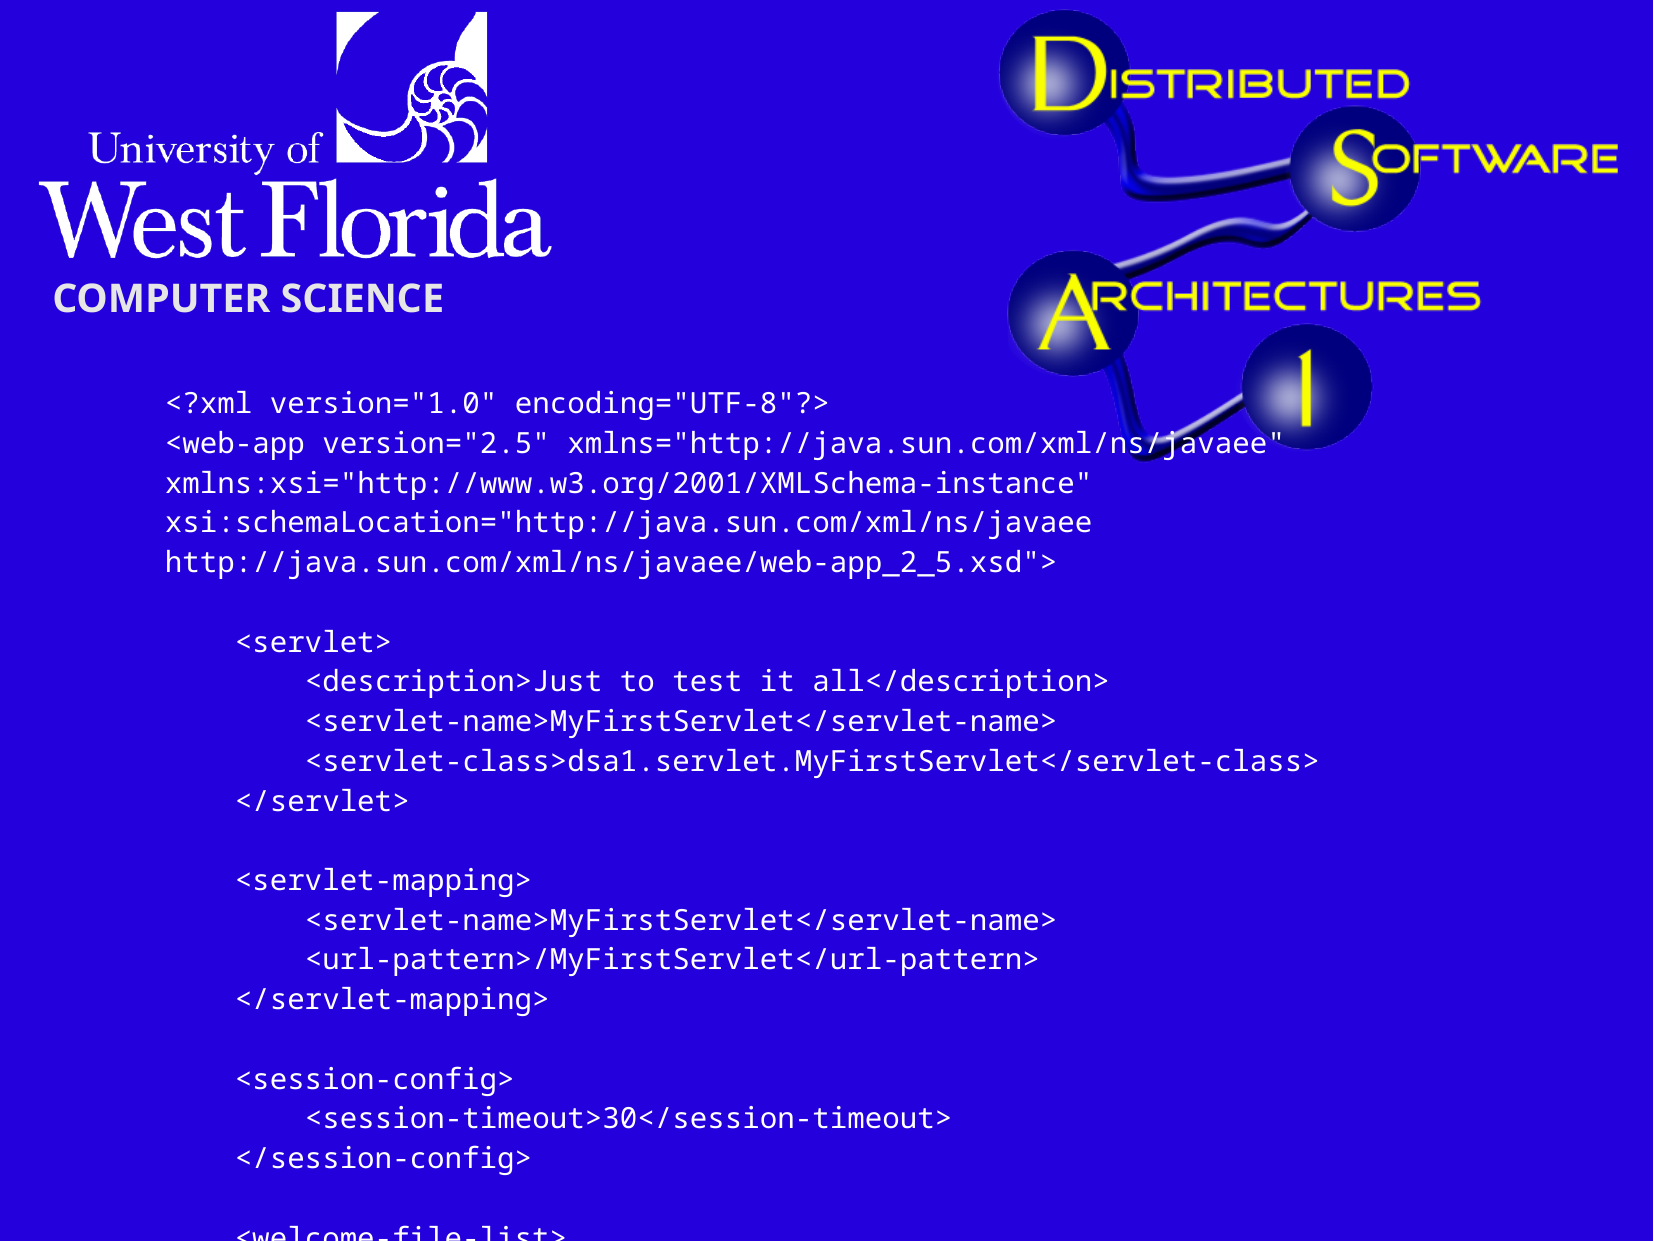

COMPUTER SCIENCE
<?xml version="1.0" encoding="UTF-8"?>
<web-app version="2.5" xmlns="http://java.sun.com/xml/ns/javaee" 	xmlns:xsi="http://www.w3.org/2001/XMLSchema-instance" 	xsi:schemaLocation="http://java.sun.com/xml/ns/javaee 	http://java.sun.com/xml/ns/javaee/web-app_2_5.xsd">
 <servlet>
 <description>Just to test it all</description>
 <servlet-name>MyFirstServlet</servlet-name>
 <servlet-class>dsa1.servlet.MyFirstServlet</servlet-class>
 </servlet>
 <servlet-mapping>
 <servlet-name>MyFirstServlet</servlet-name>
 <url-pattern>/MyFirstServlet</url-pattern>
 </servlet-mapping>
 <session-config>
 <session-timeout>30</session-timeout>
 </session-config>
 <welcome-file-list>
 <welcome-file>index.html</welcome-file>
 </welcome-file-list>
</web-app>